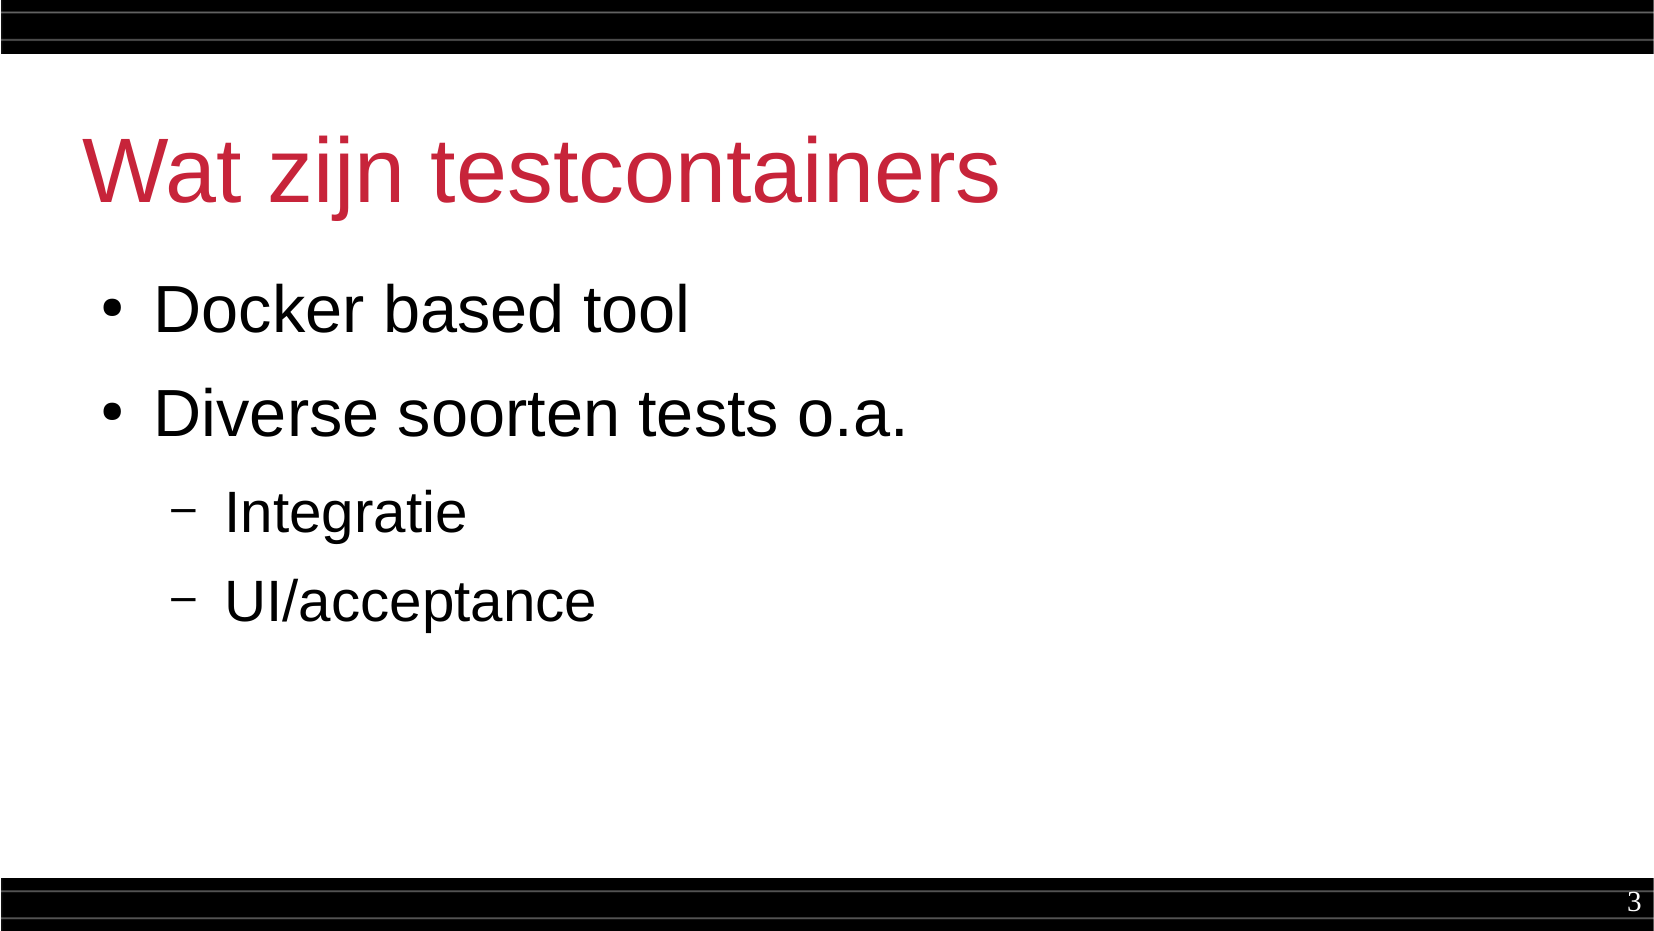

# Wat zijn testcontainers
Docker based tool
Diverse soorten tests o.a.
Integratie
UI/acceptance